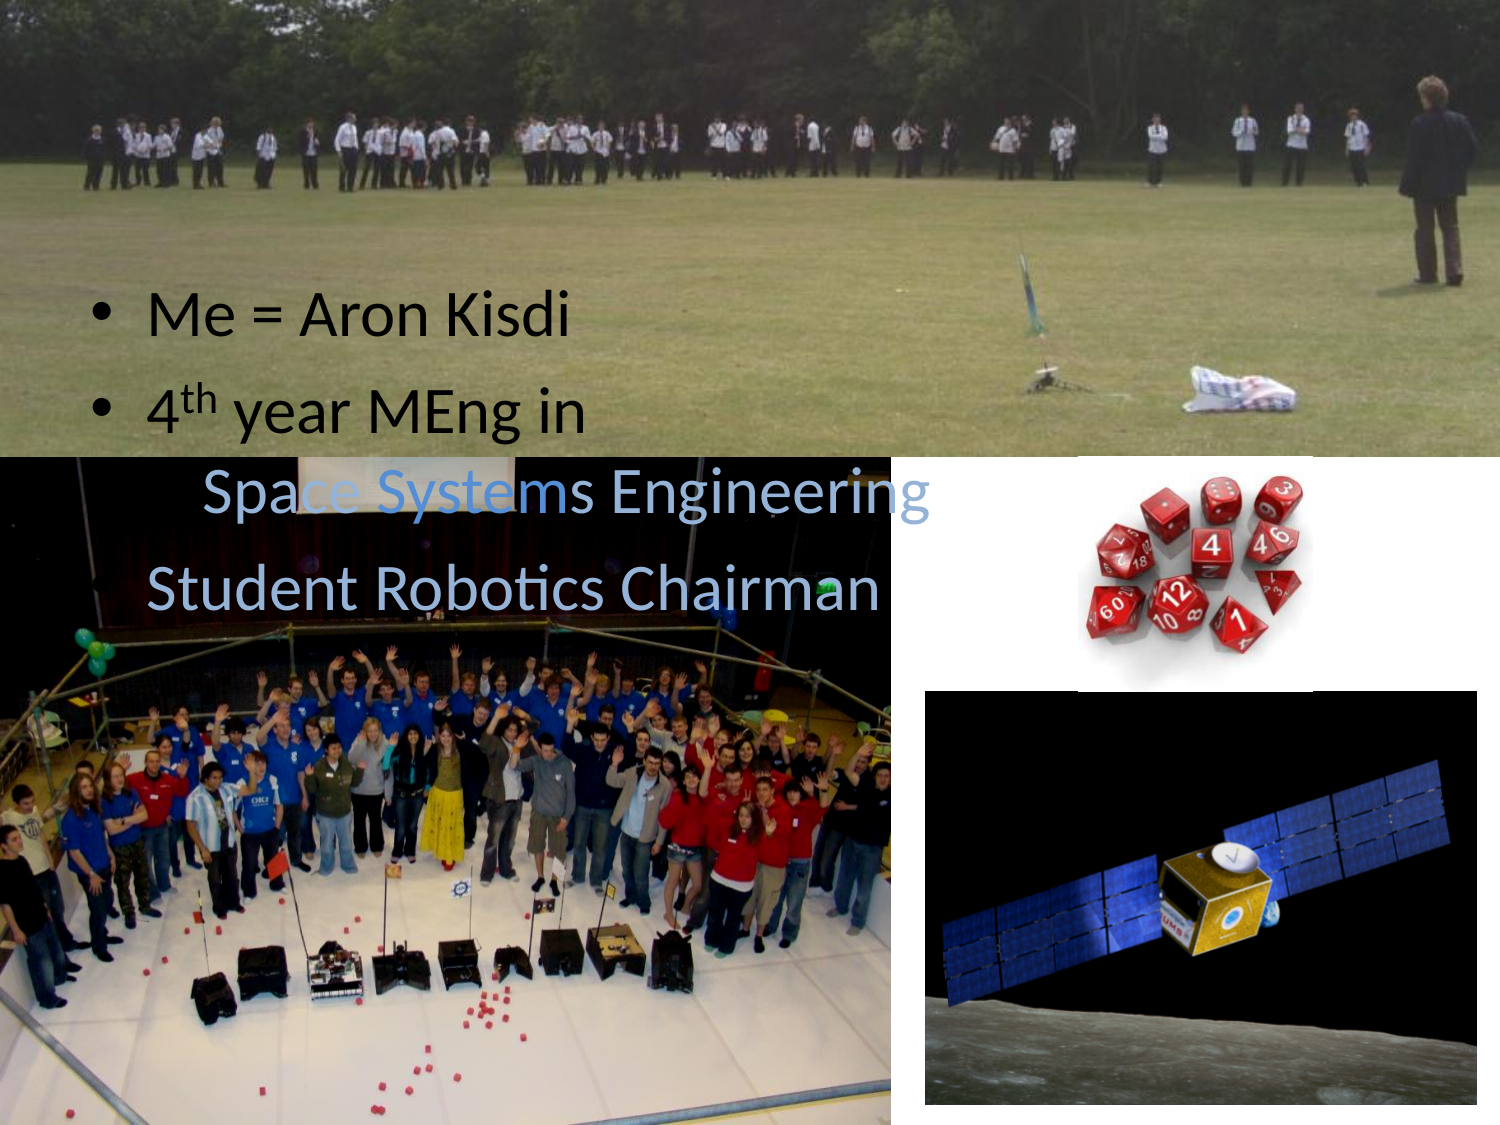

# Me = Aron Kisdi
4th year MEng in
Space Systems Engineering
Student Robotics Chairman